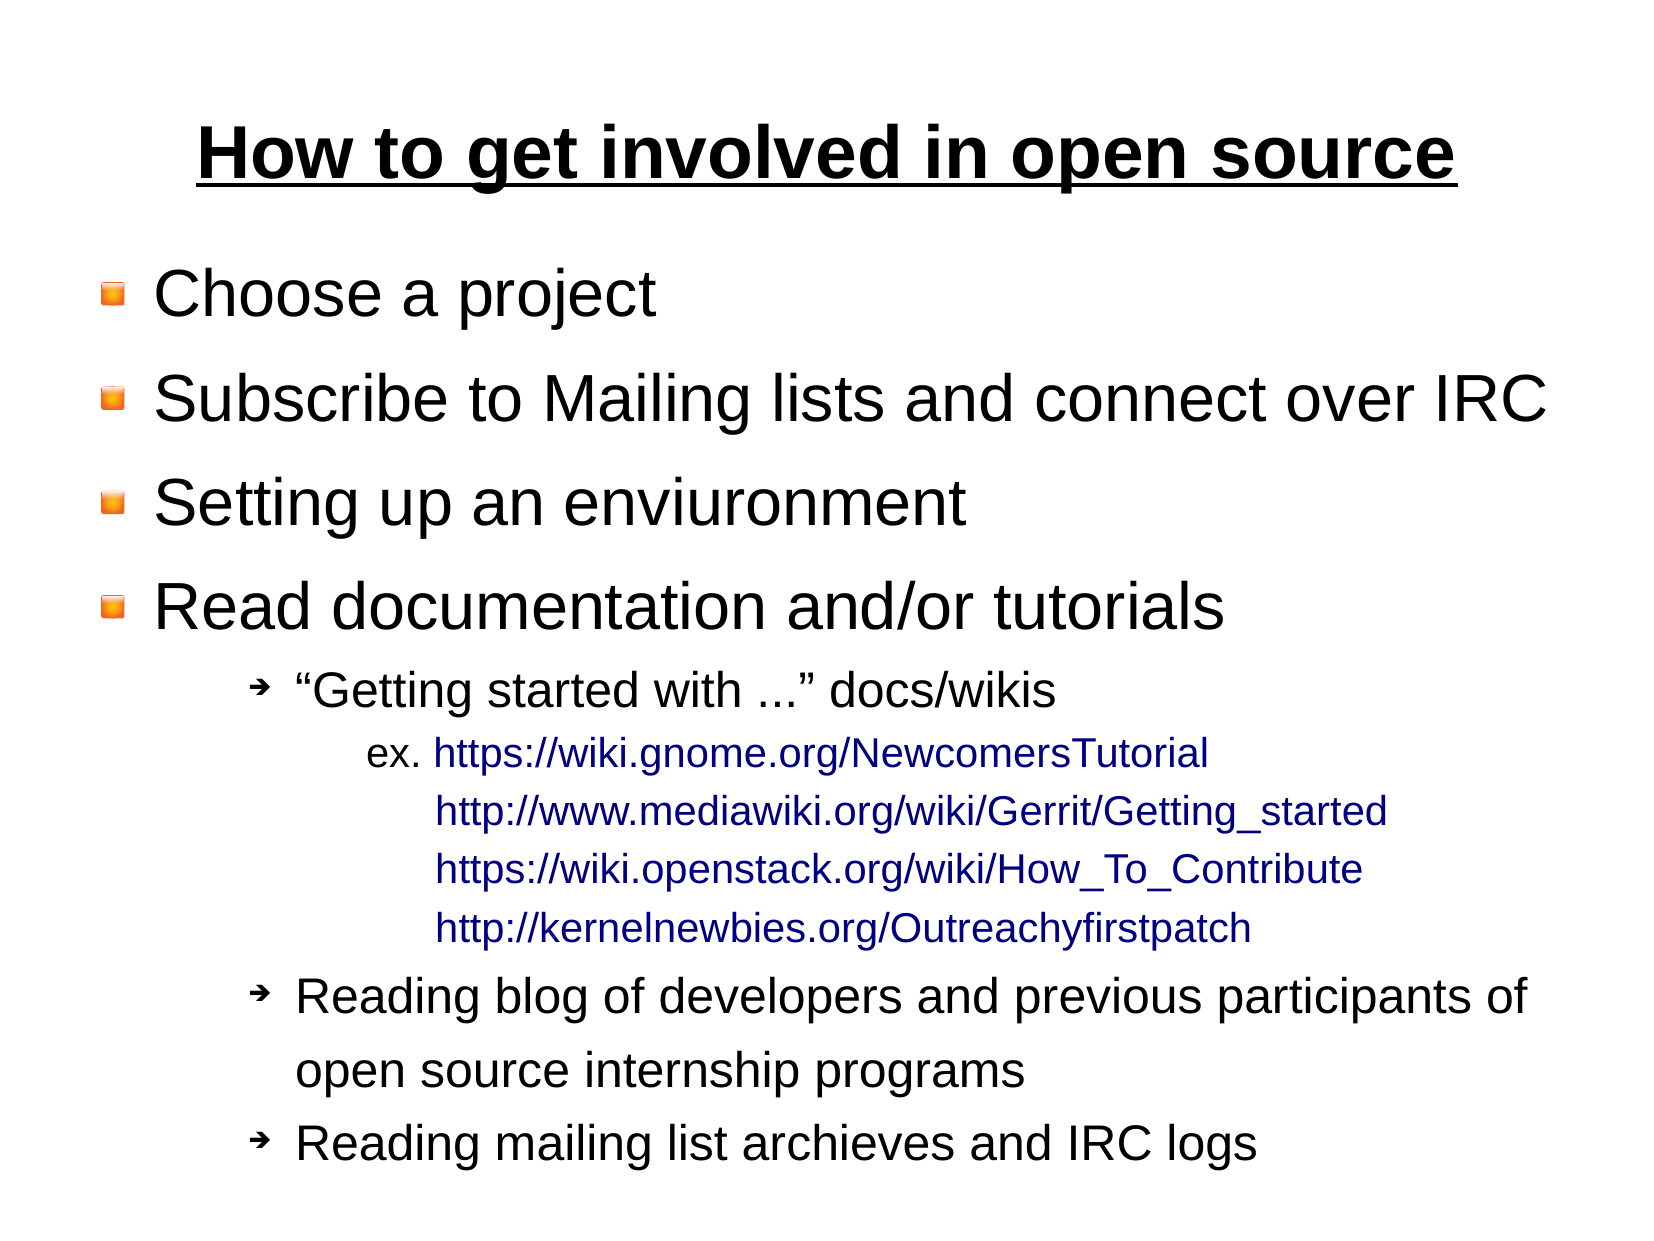

# How to get involved in open source
Choose a project
Subscribe to Mailing lists and connect over IRC
Setting up an enviuronment
Read documentation and/or tutorials
“Getting started with ...” docs/wikis
ex. https://wiki.gnome.org/NewcomersTutorial
 http://www.mediawiki.org/wiki/Gerrit/Getting_started
 https://wiki.openstack.org/wiki/How_To_Contribute
 http://kernelnewbies.org/Outreachyfirstpatch
Reading blog of developers and previous participants of
open source internship programs
Reading mailing list archieves and IRC logs